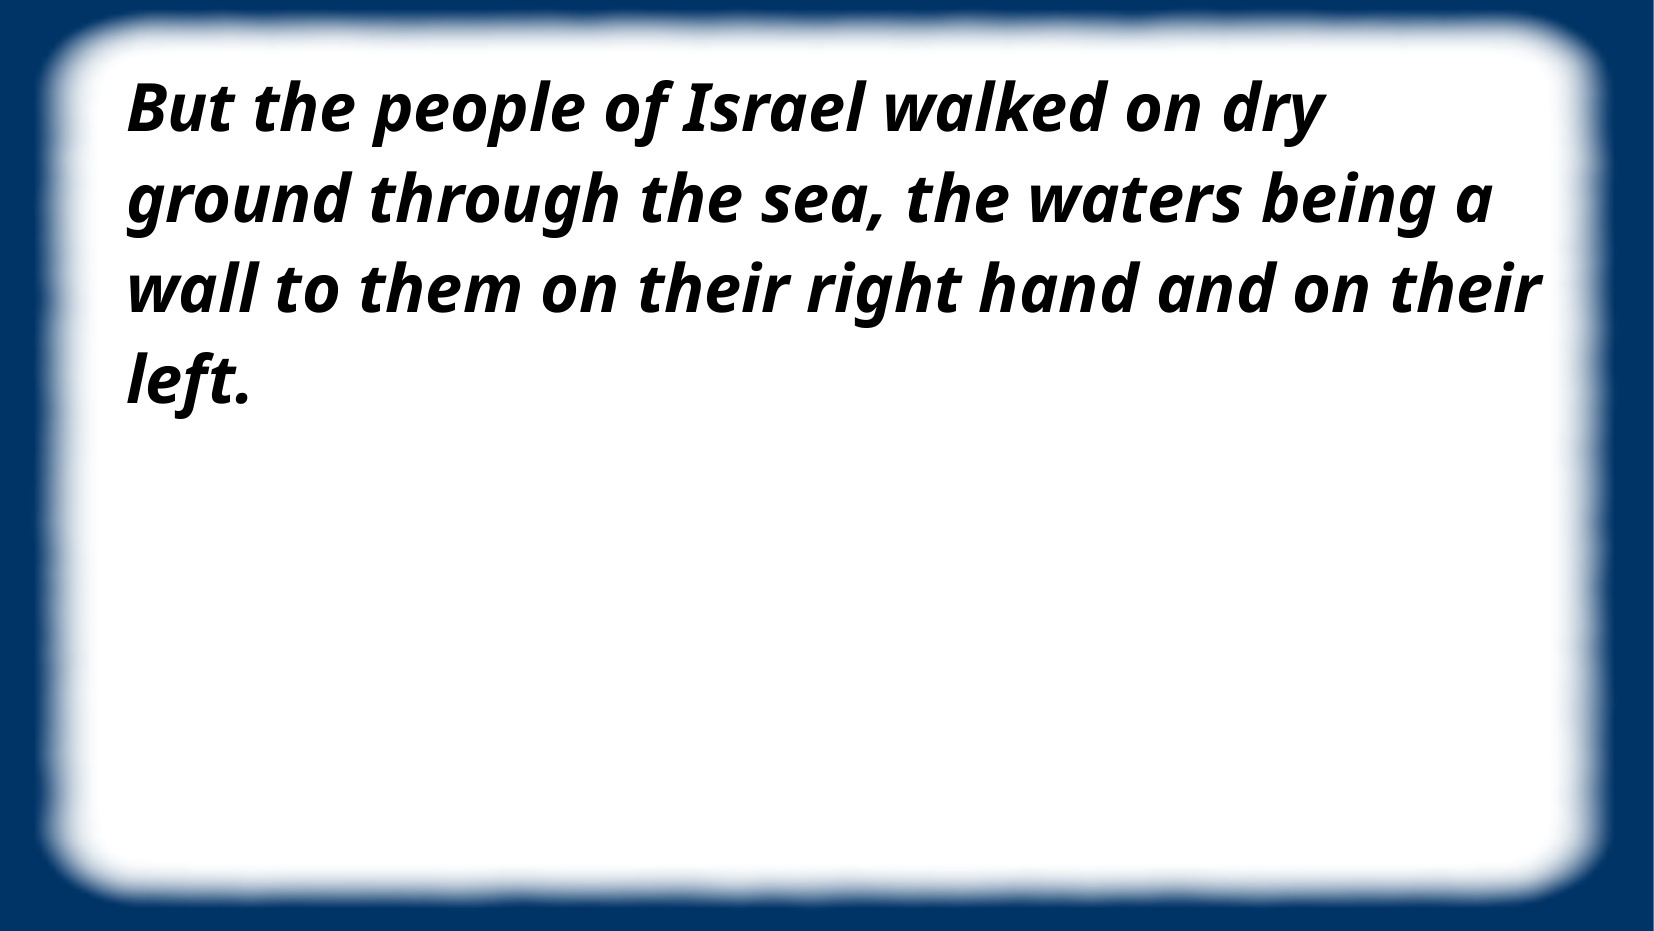

But the people of Israel walked on dry ground through the sea, the waters being a wall to them on their right hand and on their left.